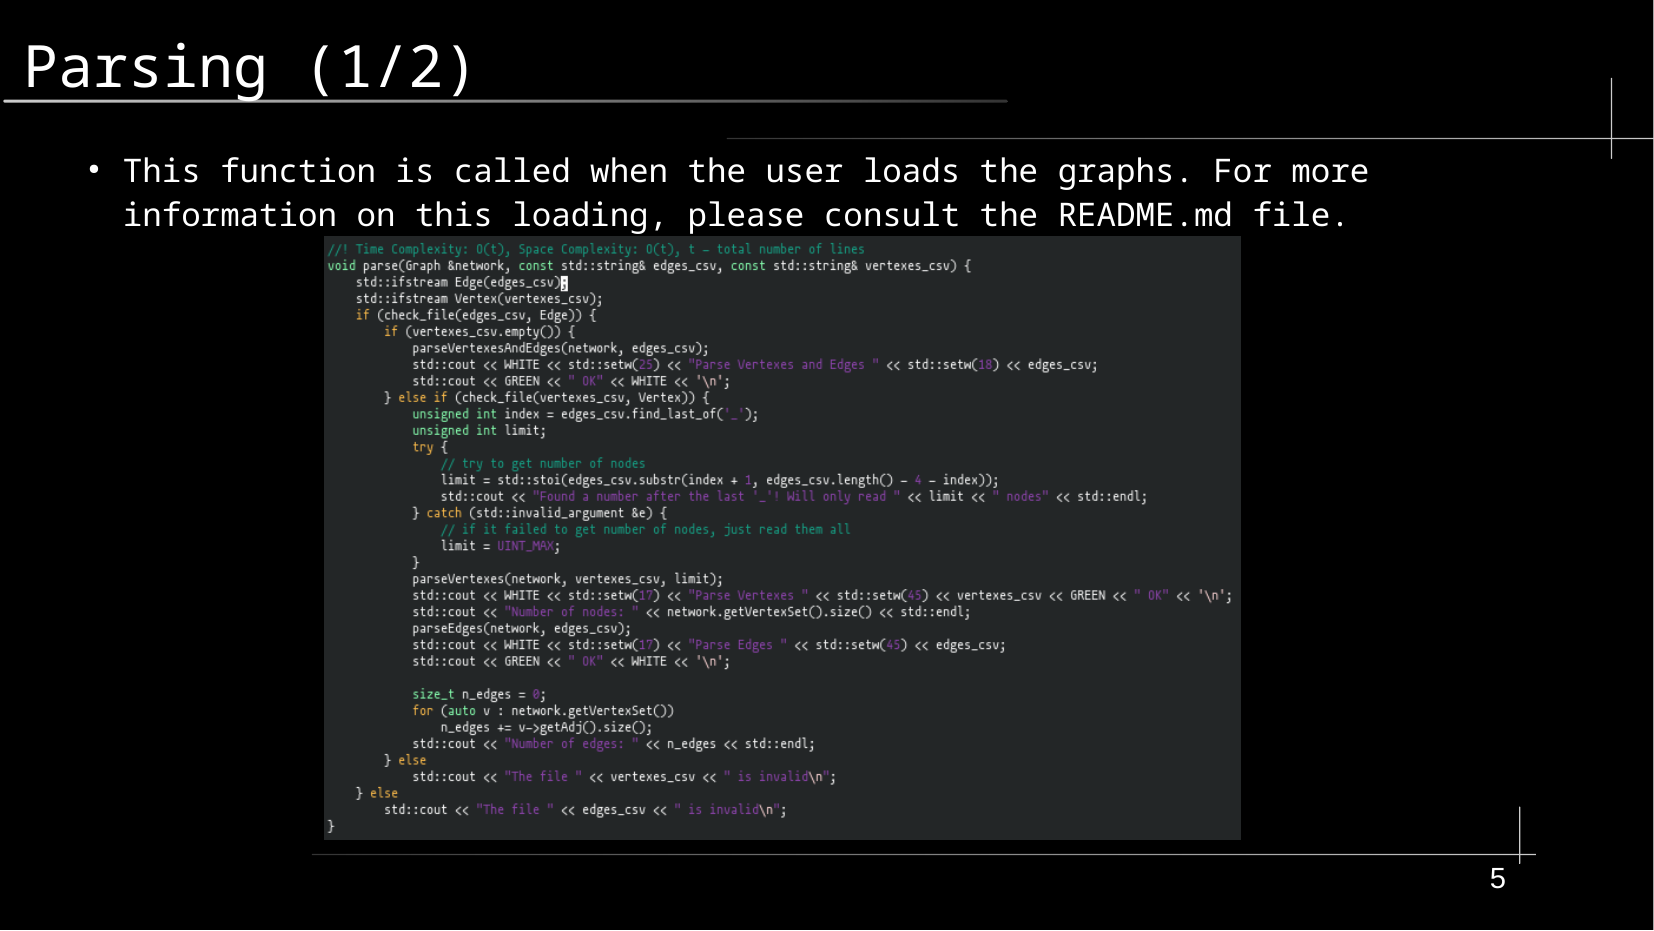

# Parsing (1/2)
This function is called when the user loads the graphs. For more information on this loading, please consult the README.md file.
5